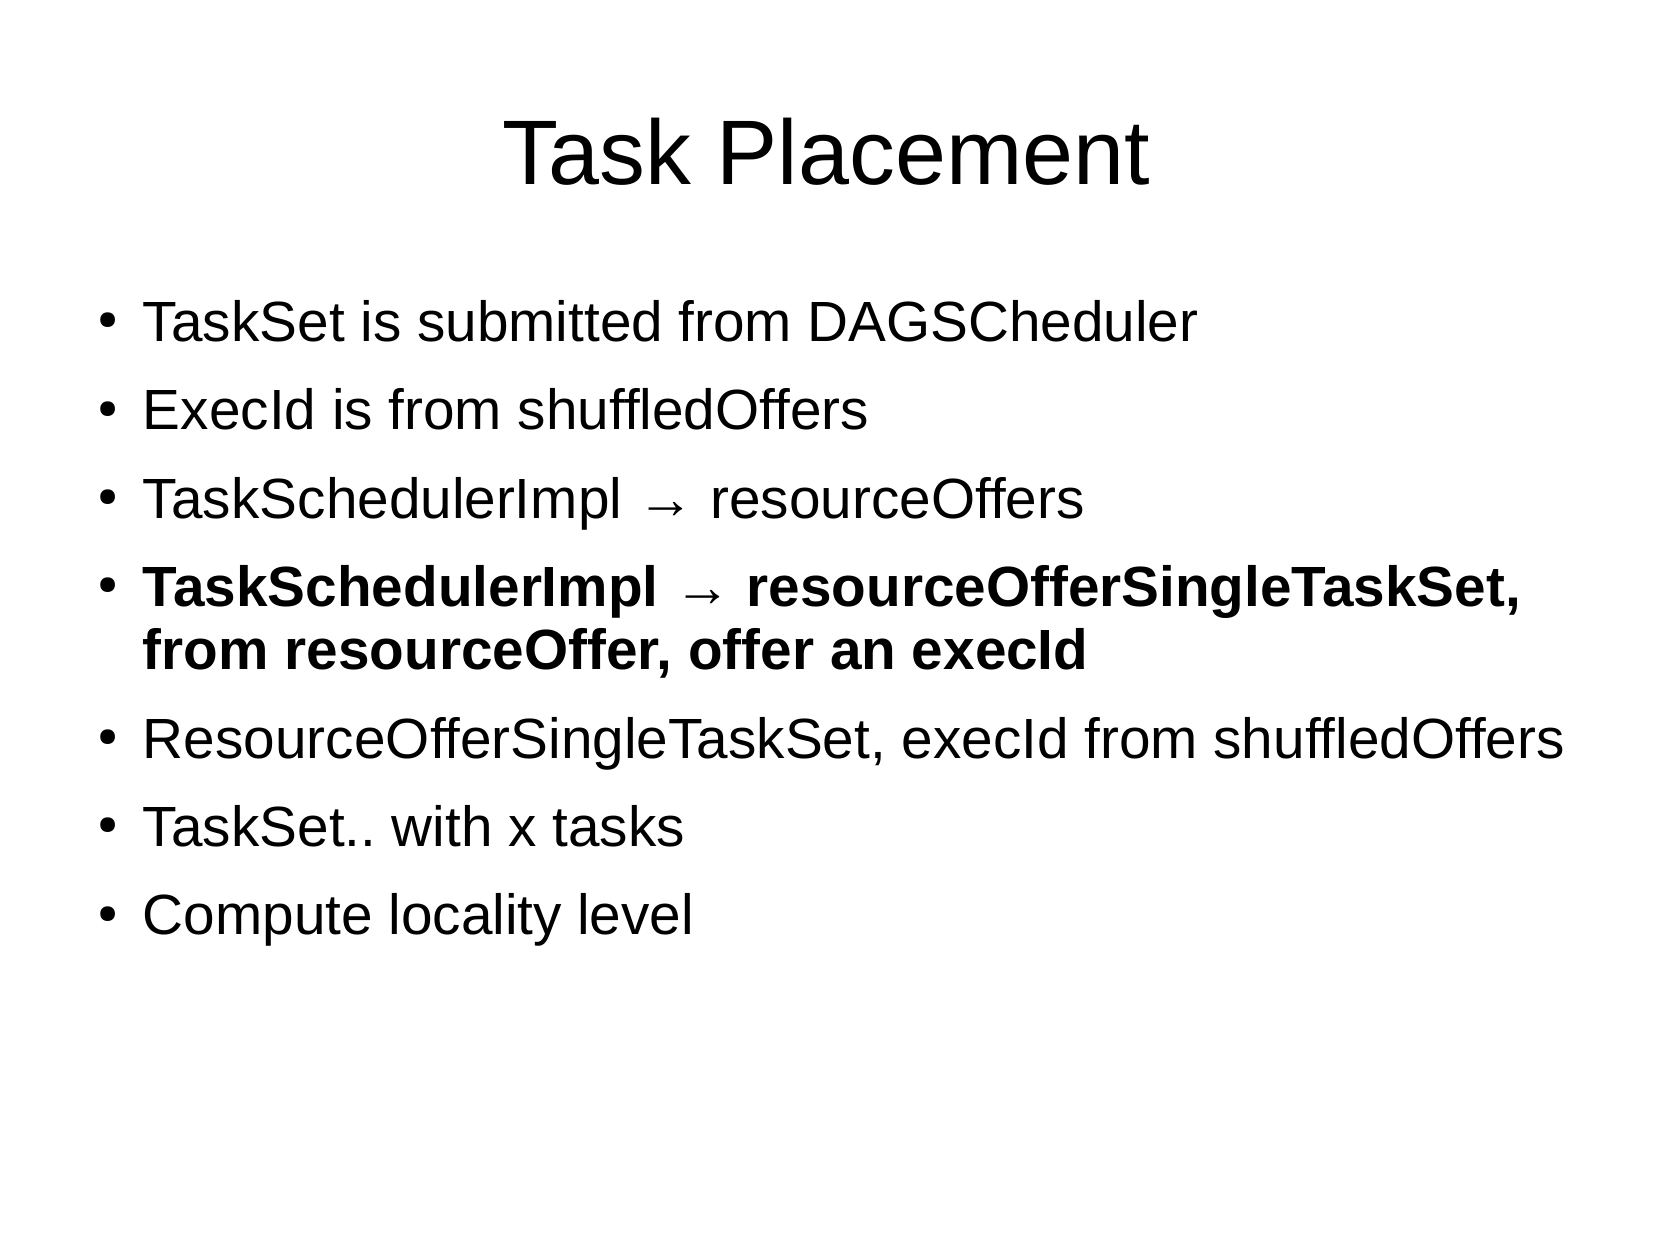

# Task Placement
TaskSet is submitted from DAGSCheduler
ExecId is from shuffledOffers
TaskSchedulerImpl → resourceOffers
TaskSchedulerImpl → resourceOfferSingleTaskSet, from resourceOffer, offer an execId
ResourceOfferSingleTaskSet, execId from shuffledOffers
TaskSet.. with x tasks
Compute locality level